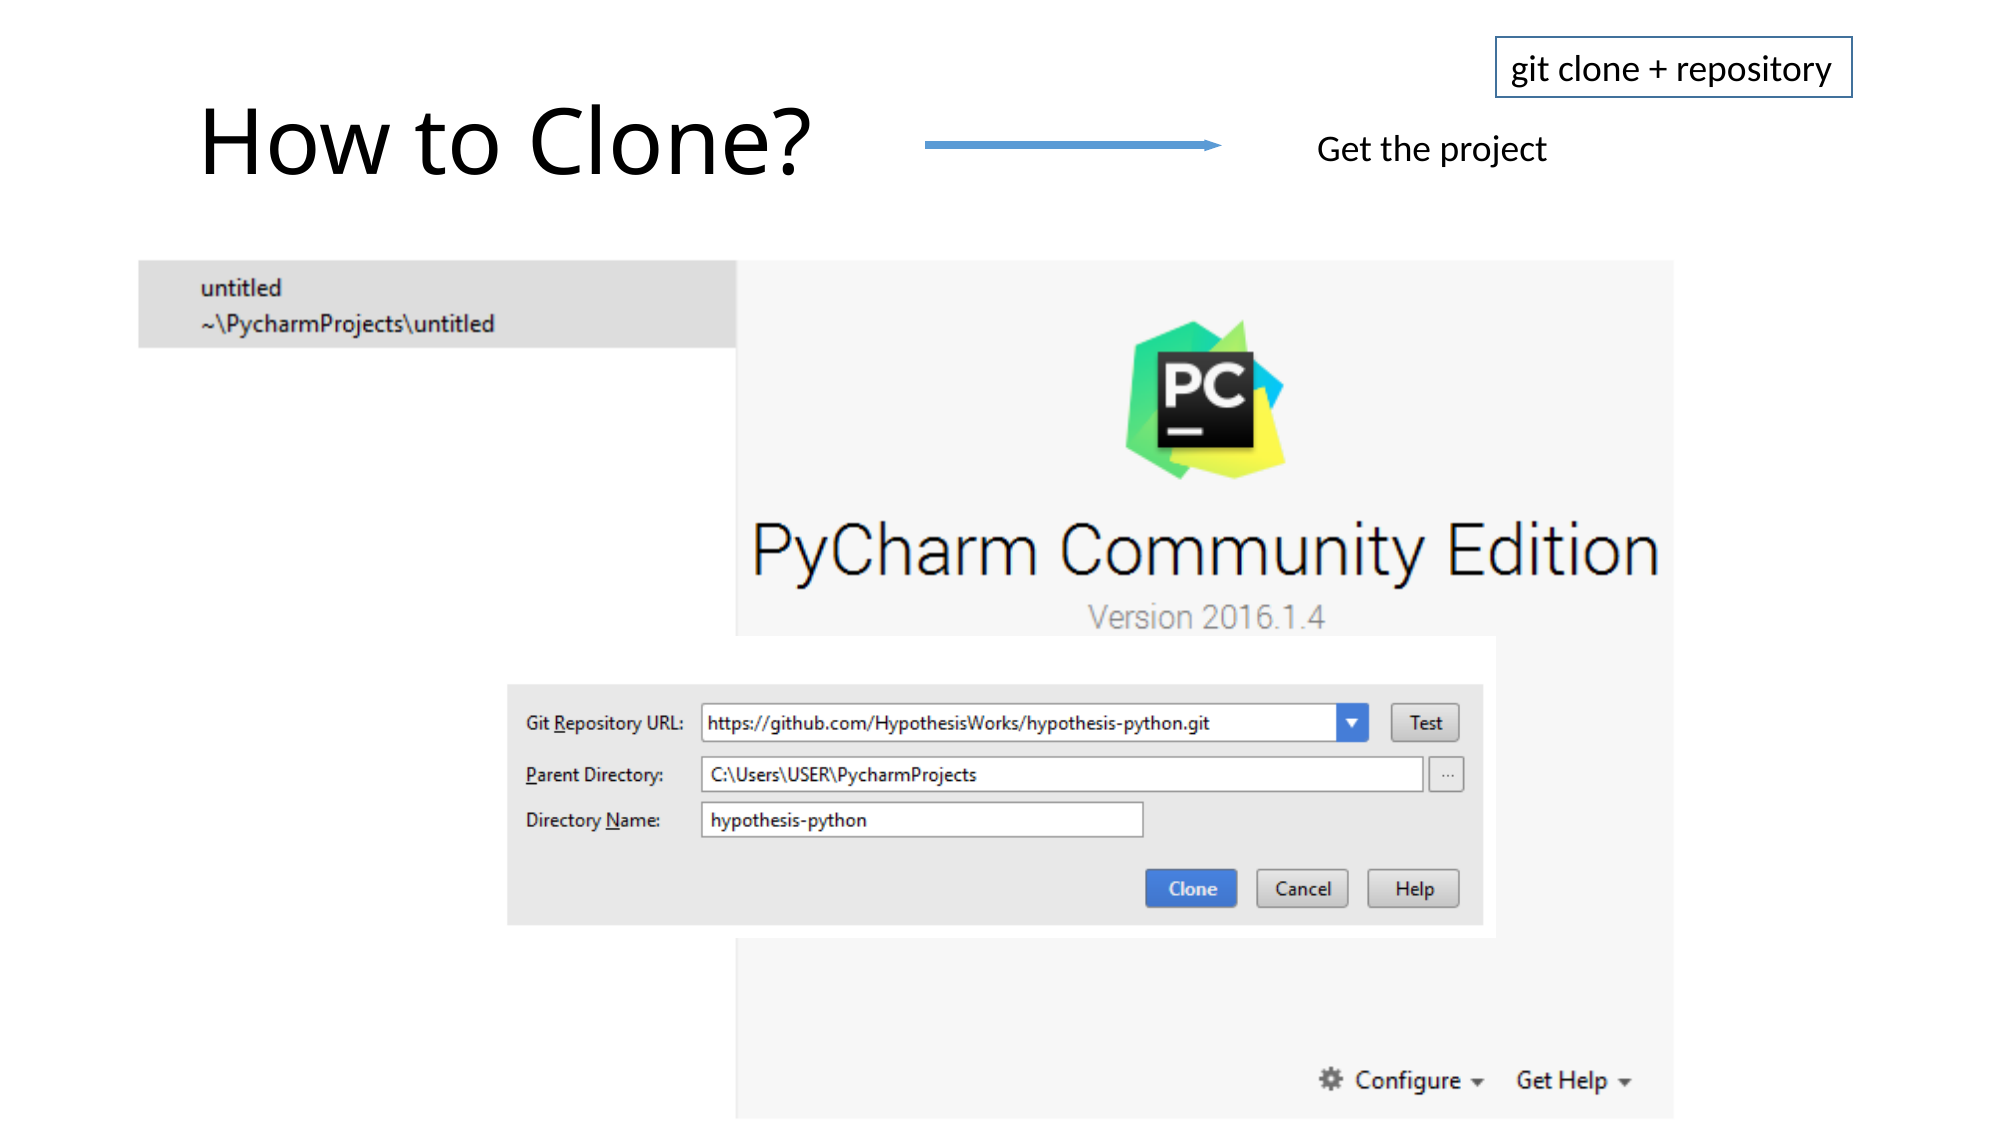

# How to Clone?
git clone + repository
Get the project